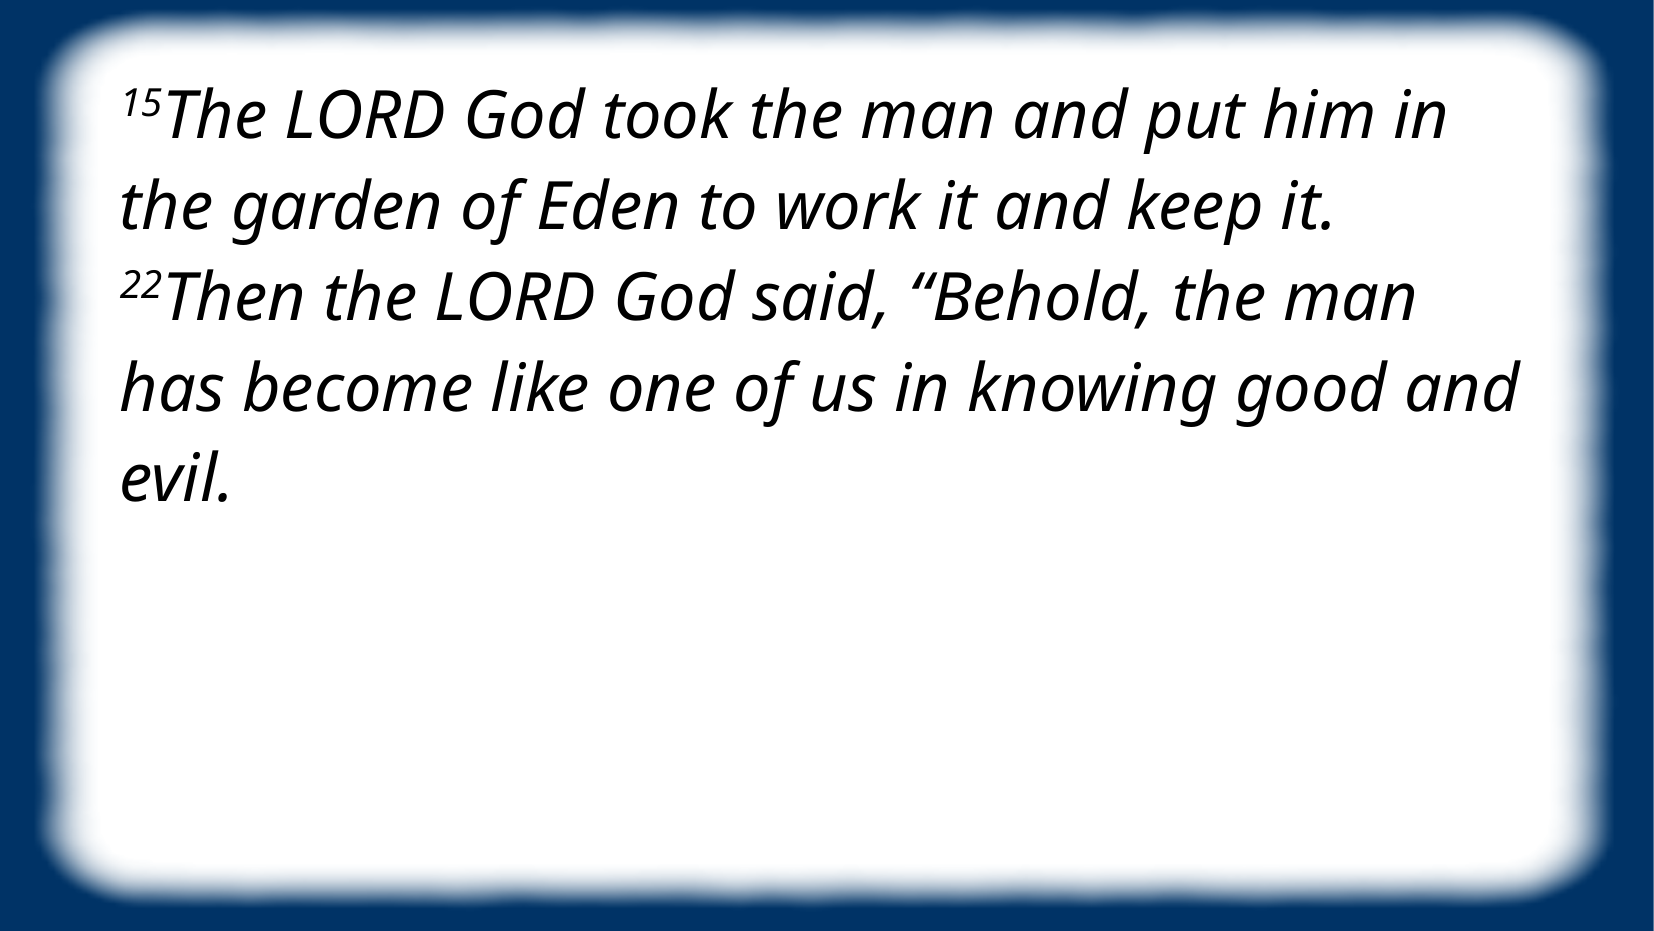

15The LORD God took the man and put him in the garden of Eden to work it and keep it.
22Then the LORD God said, “Behold, the man has become like one of us in knowing good and evil.